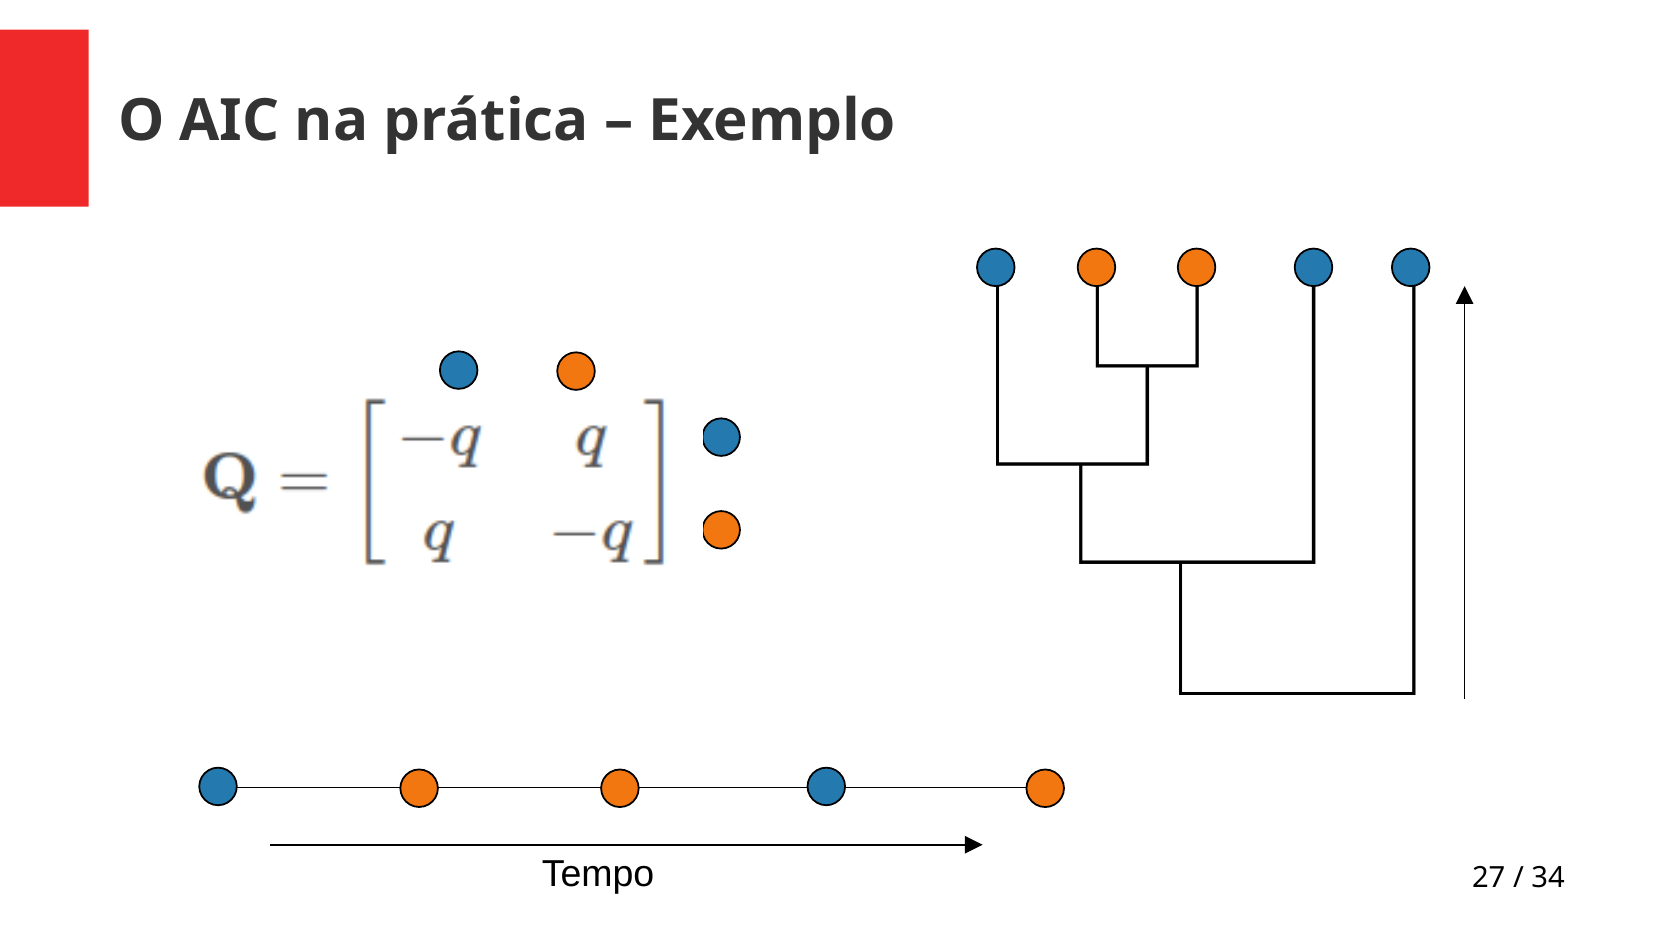

# O AIC na prática – Exemplo
Tempo
27